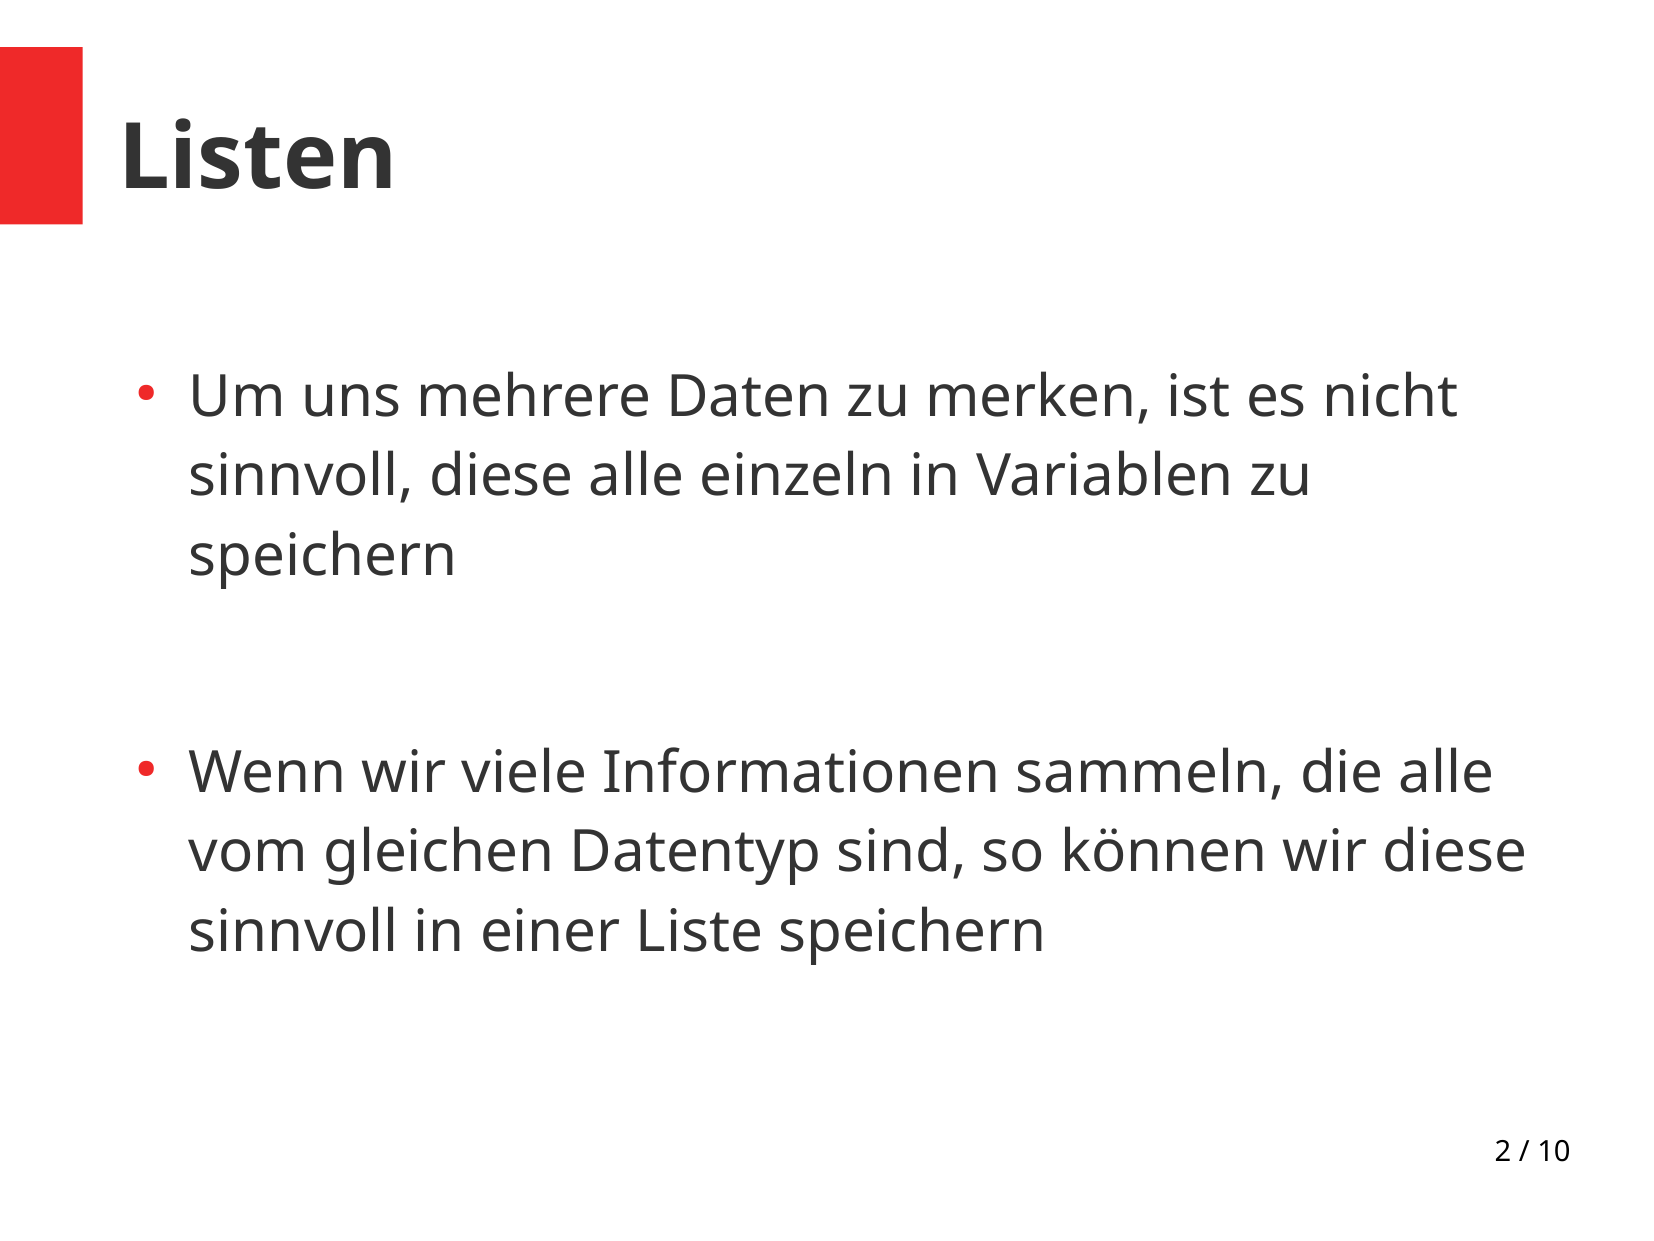

# Listen
Um uns mehrere Daten zu merken, ist es nicht sinnvoll, diese alle einzeln in Variablen zu speichern
Wenn wir viele Informationen sammeln, die alle vom gleichen Datentyp sind, so können wir diese sinnvoll in einer Liste speichern
2